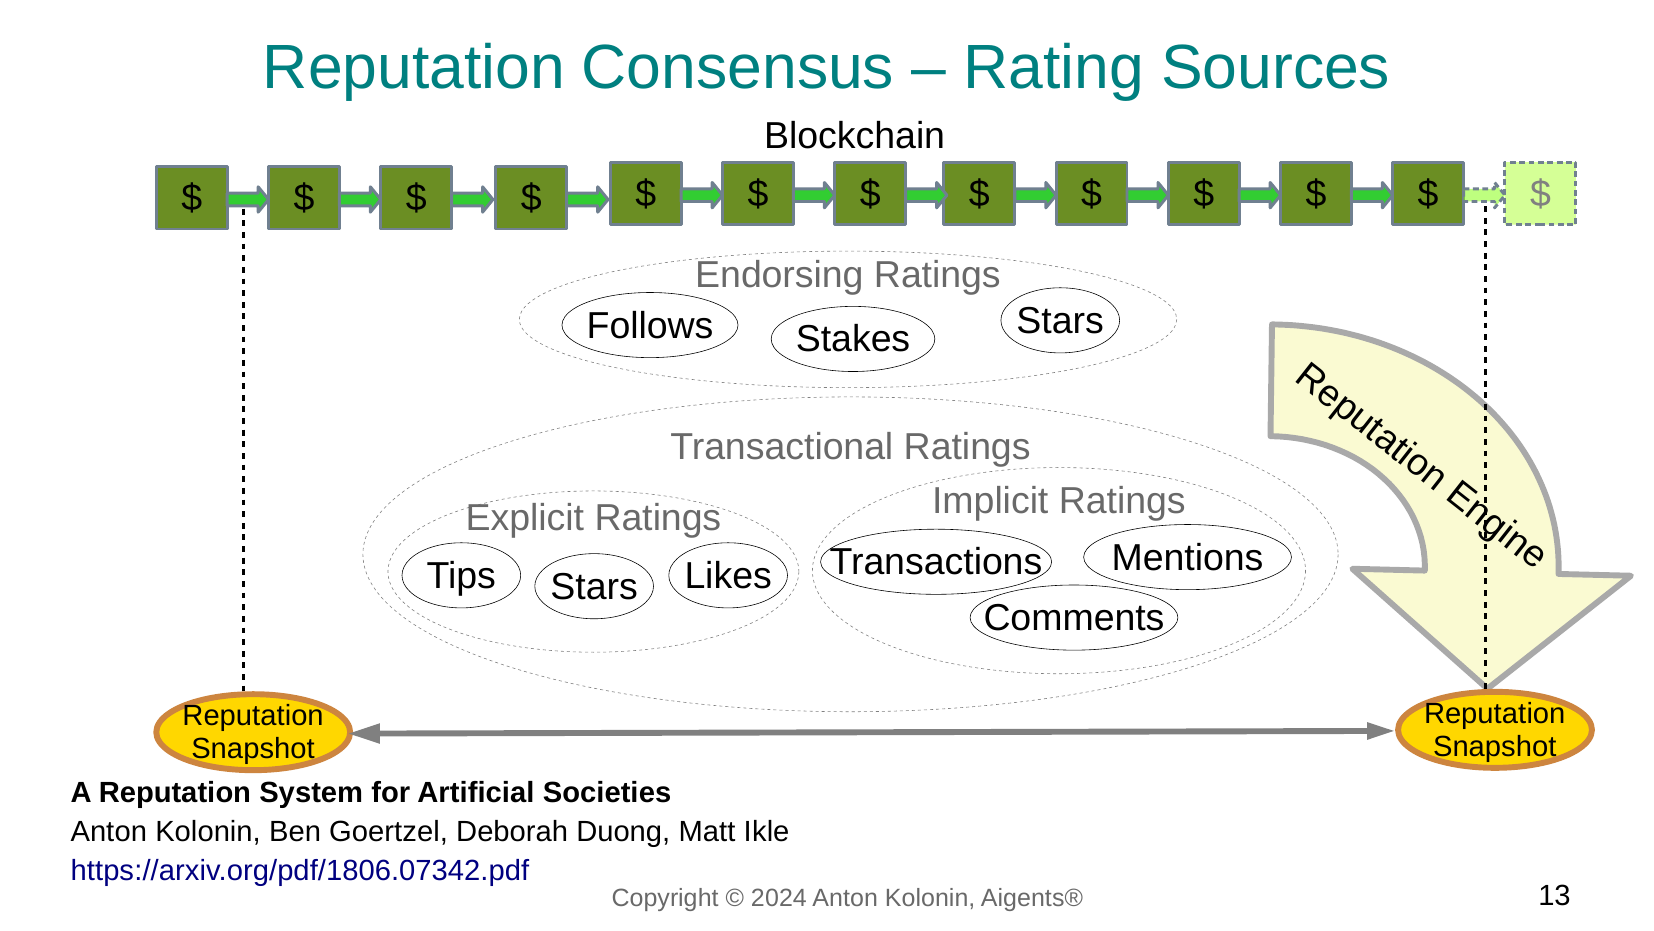

Reputation Consensus – Rating Sources
Blockchain
$
$
$
$
$
$
$
$
$
$
$
$
$
Endorsing Ratings
Stars
Follows
Stakes
Transactional Ratings
Reputation Engine
Implicit Ratings
Explicit Ratings
Mentions
Transactions
Tips
Likes
Stars
Comments
Reputation
Snapshot
Reputation
Snapshot
A Reputation System for Artificial Societies
Anton Kolonin, Ben Goertzel, Deborah Duong, Matt Ikle
https://arxiv.org/pdf/1806.07342.pdf
Copyright © 2024 Anton Kolonin, Aigents®
13